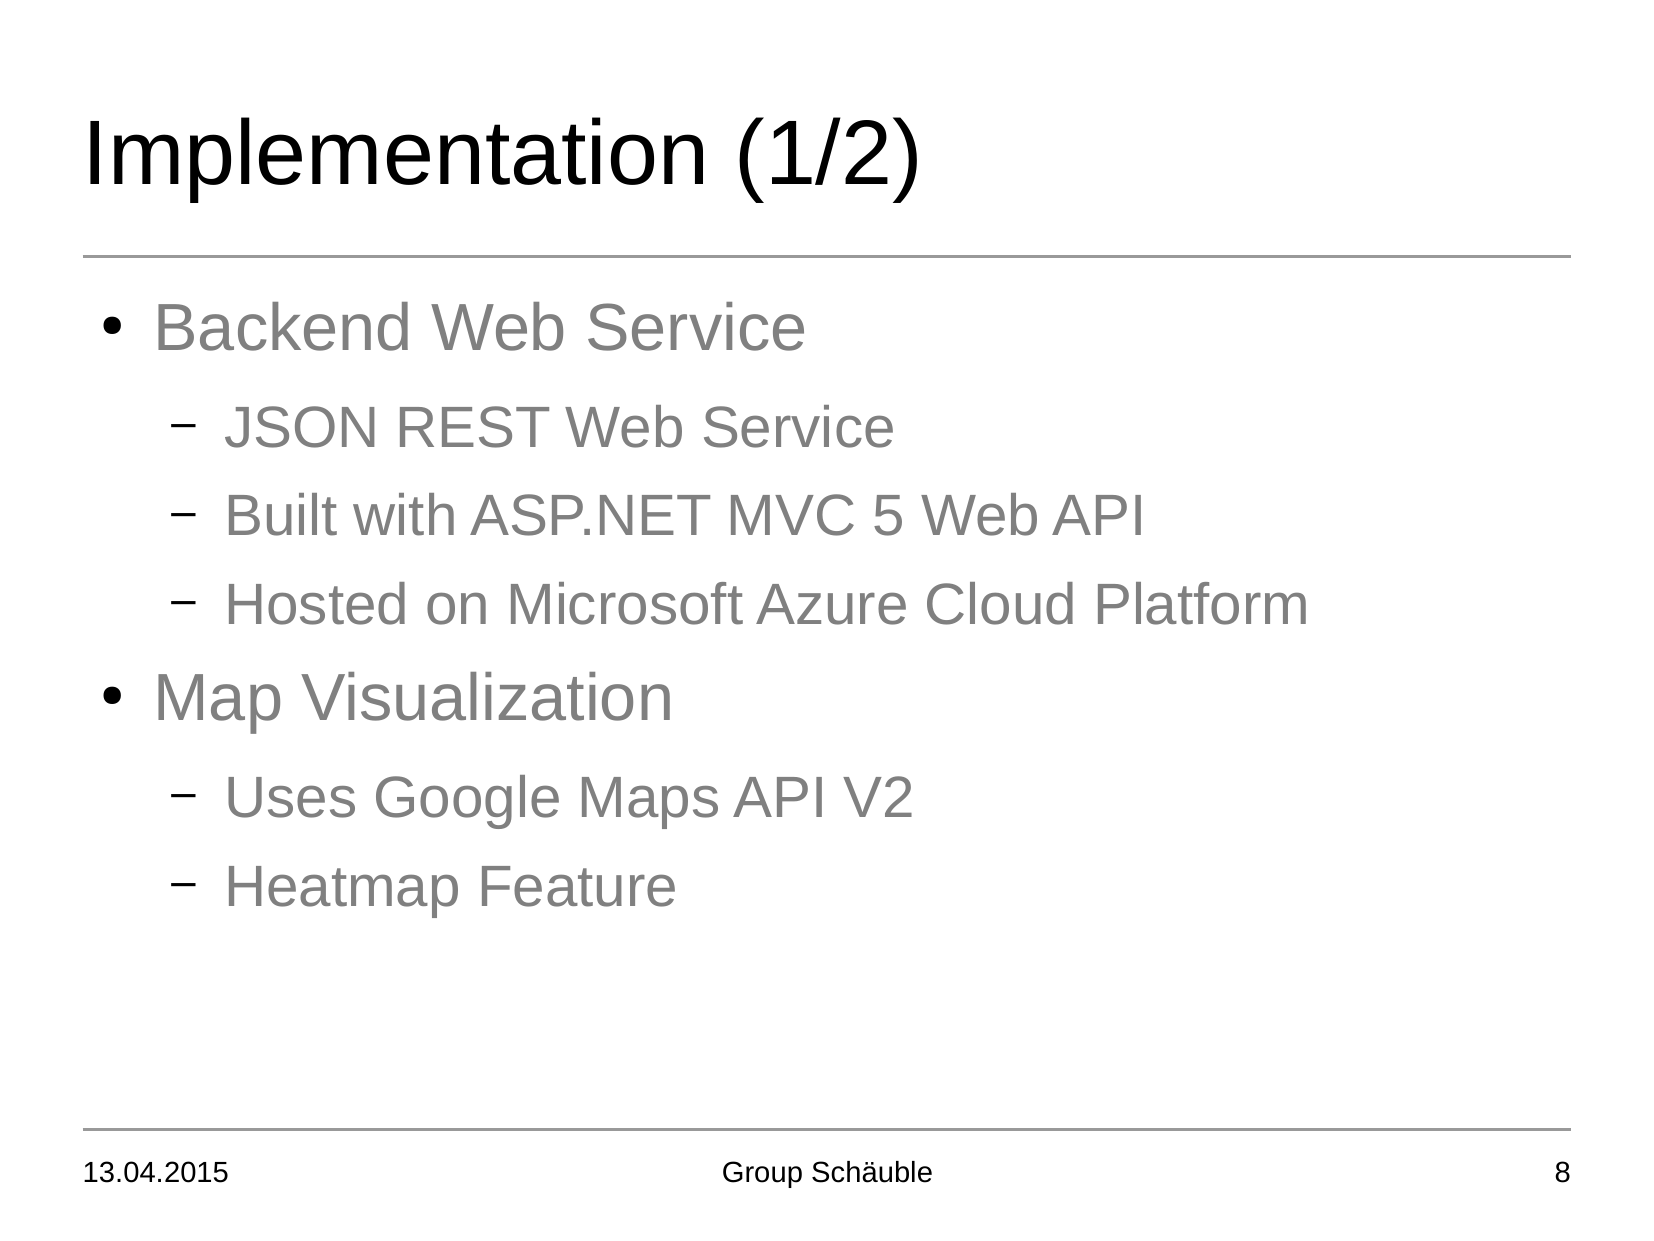

# Implementation (1/2)
Backend Web Service
JSON REST Web Service
Built with ASP.NET MVC 5 Web API
Hosted on Microsoft Azure Cloud Platform
Map Visualization
Uses Google Maps API V2
Heatmap Feature
13.04.2015
Group Schäuble
8